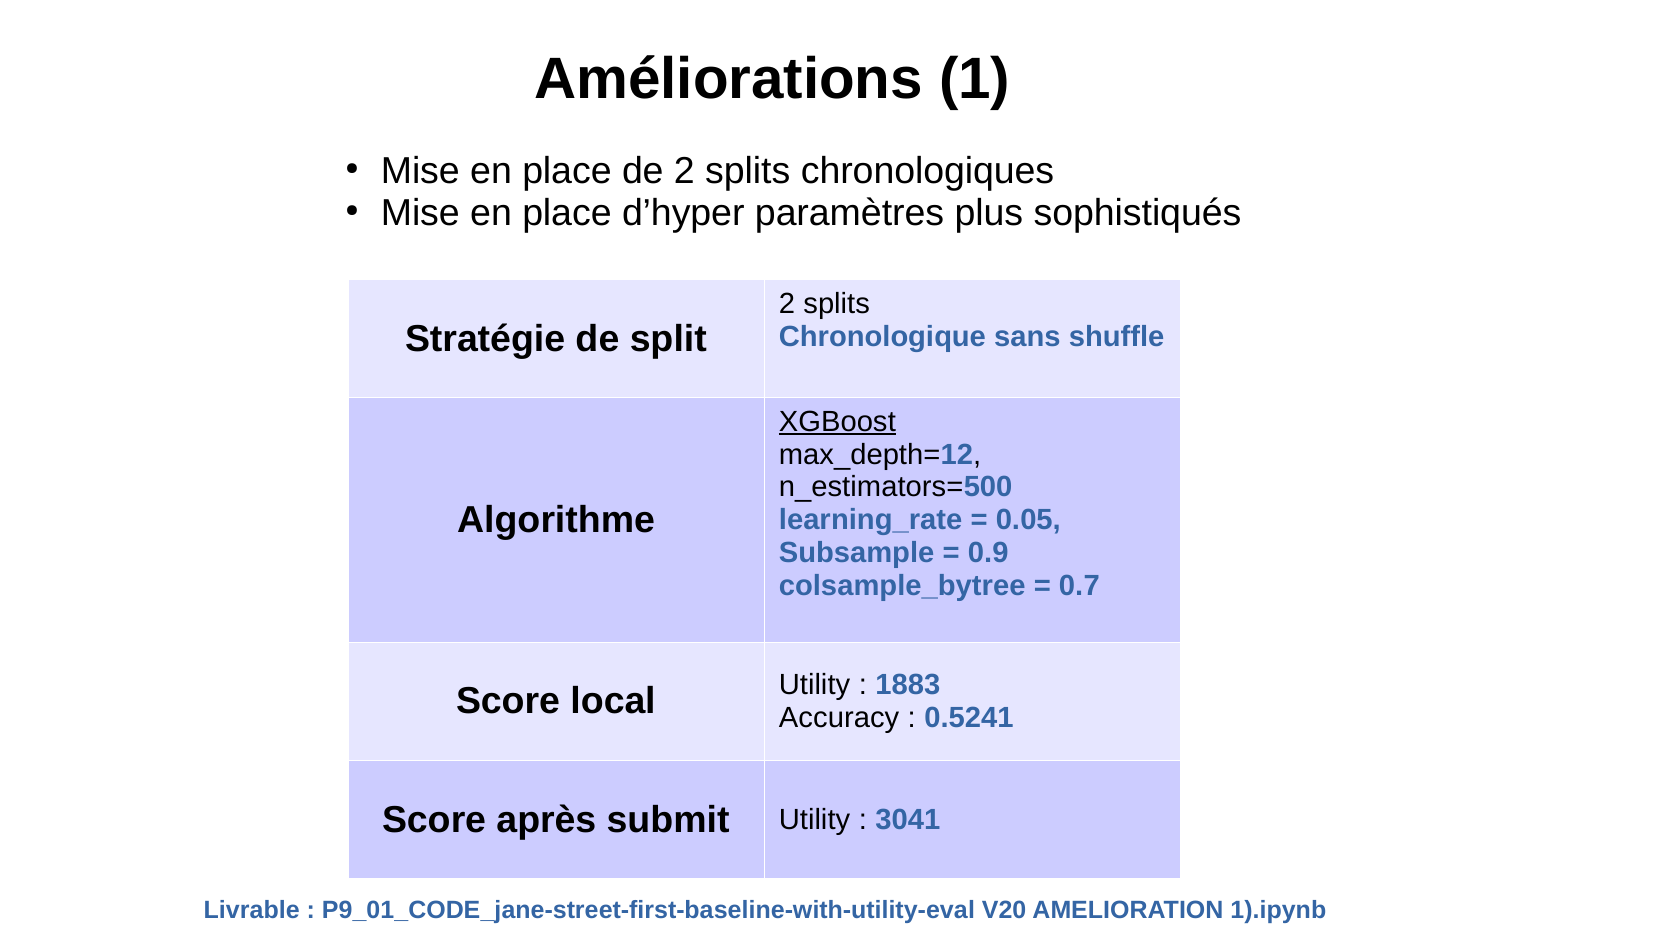

Améliorations (1)
Mise en place de 2 splits chronologiques
Mise en place d’hyper paramètres plus sophistiqués
| Stratégie de split | 2 splits Chronologique sans shuffle |
| --- | --- |
| Algorithme | XGBoost max\_depth=12, n\_estimators=500 learning\_rate = 0.05, Subsample = 0.9 colsample\_bytree = 0.7 |
| Score local | Utility : 1883 Accuracy : 0.5241 |
| Score après submit | Utility : 3041 |
Livrable : P9_01_CODE_jane-street-first-baseline-with-utility-eval V20 AMELIORATION 1).ipynb